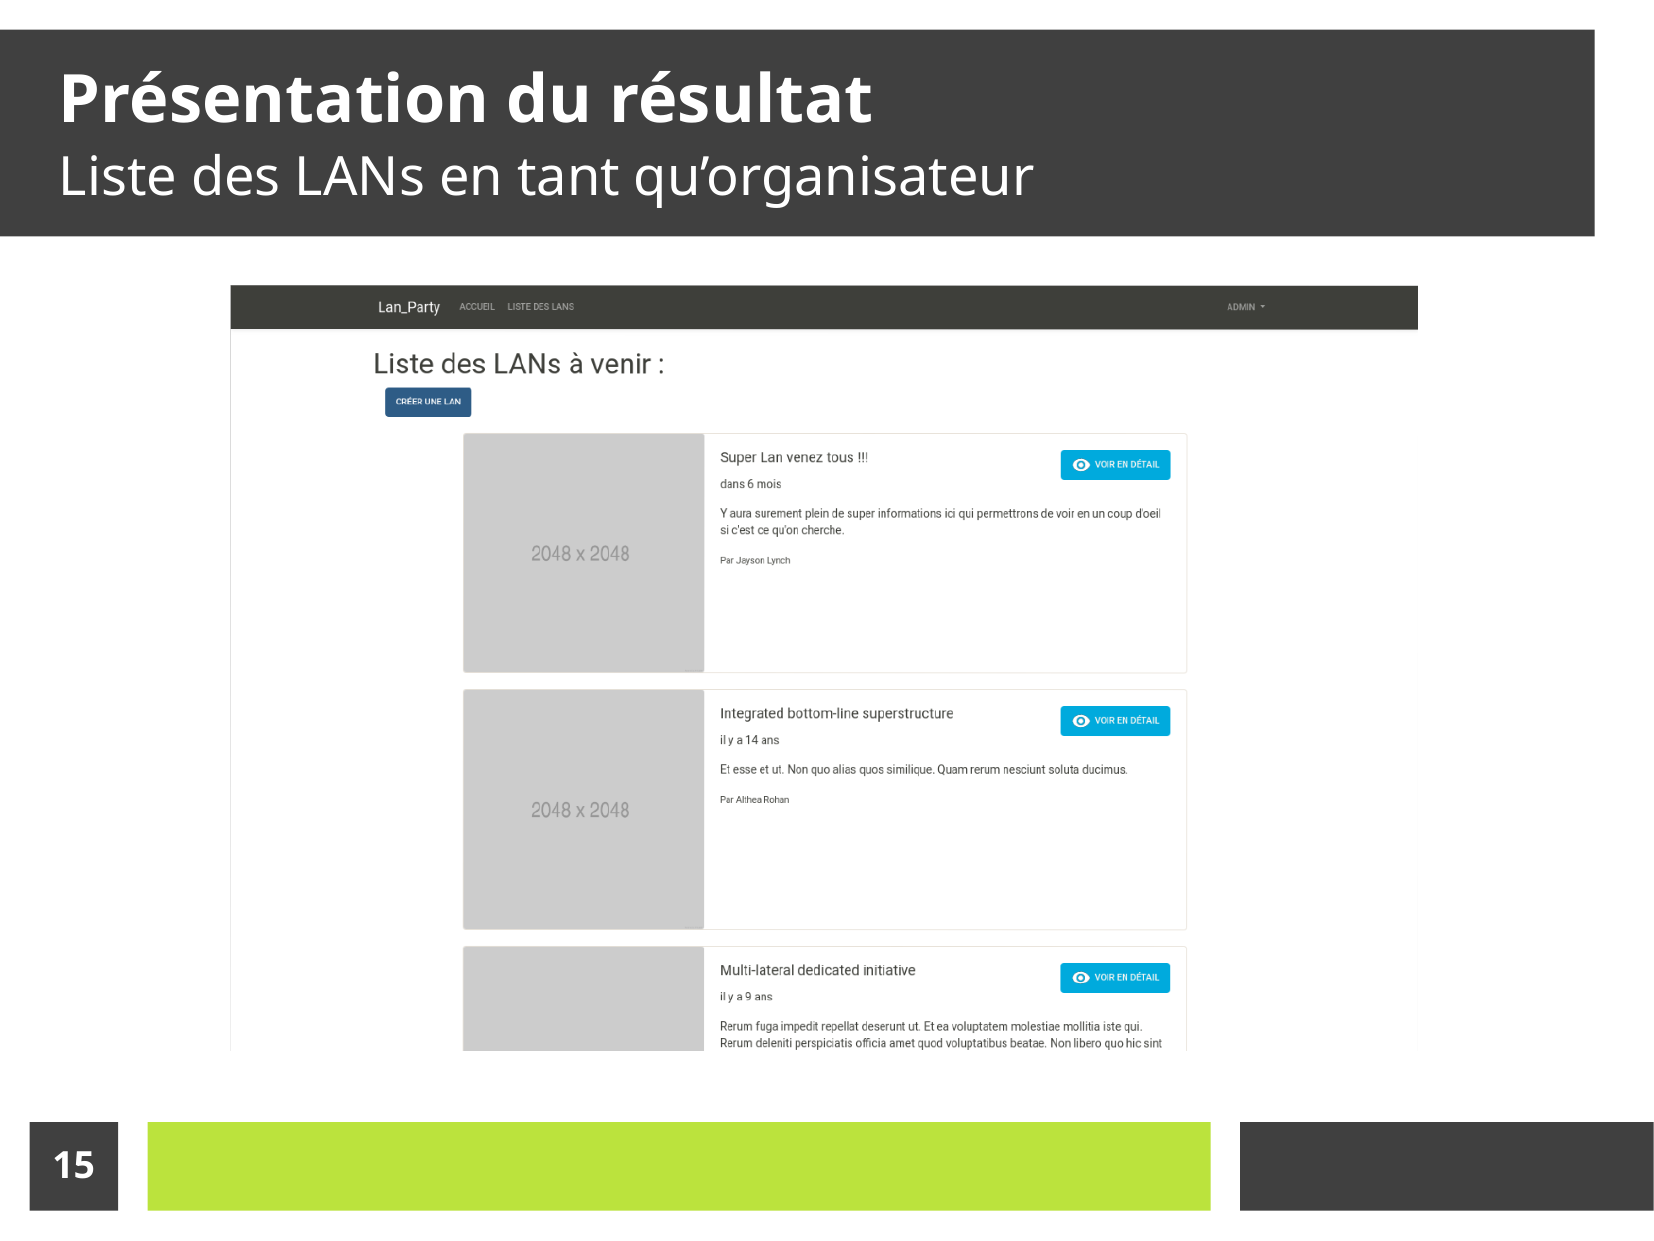

# Présentation du résultat
Liste des LANs en tant qu’organisateur